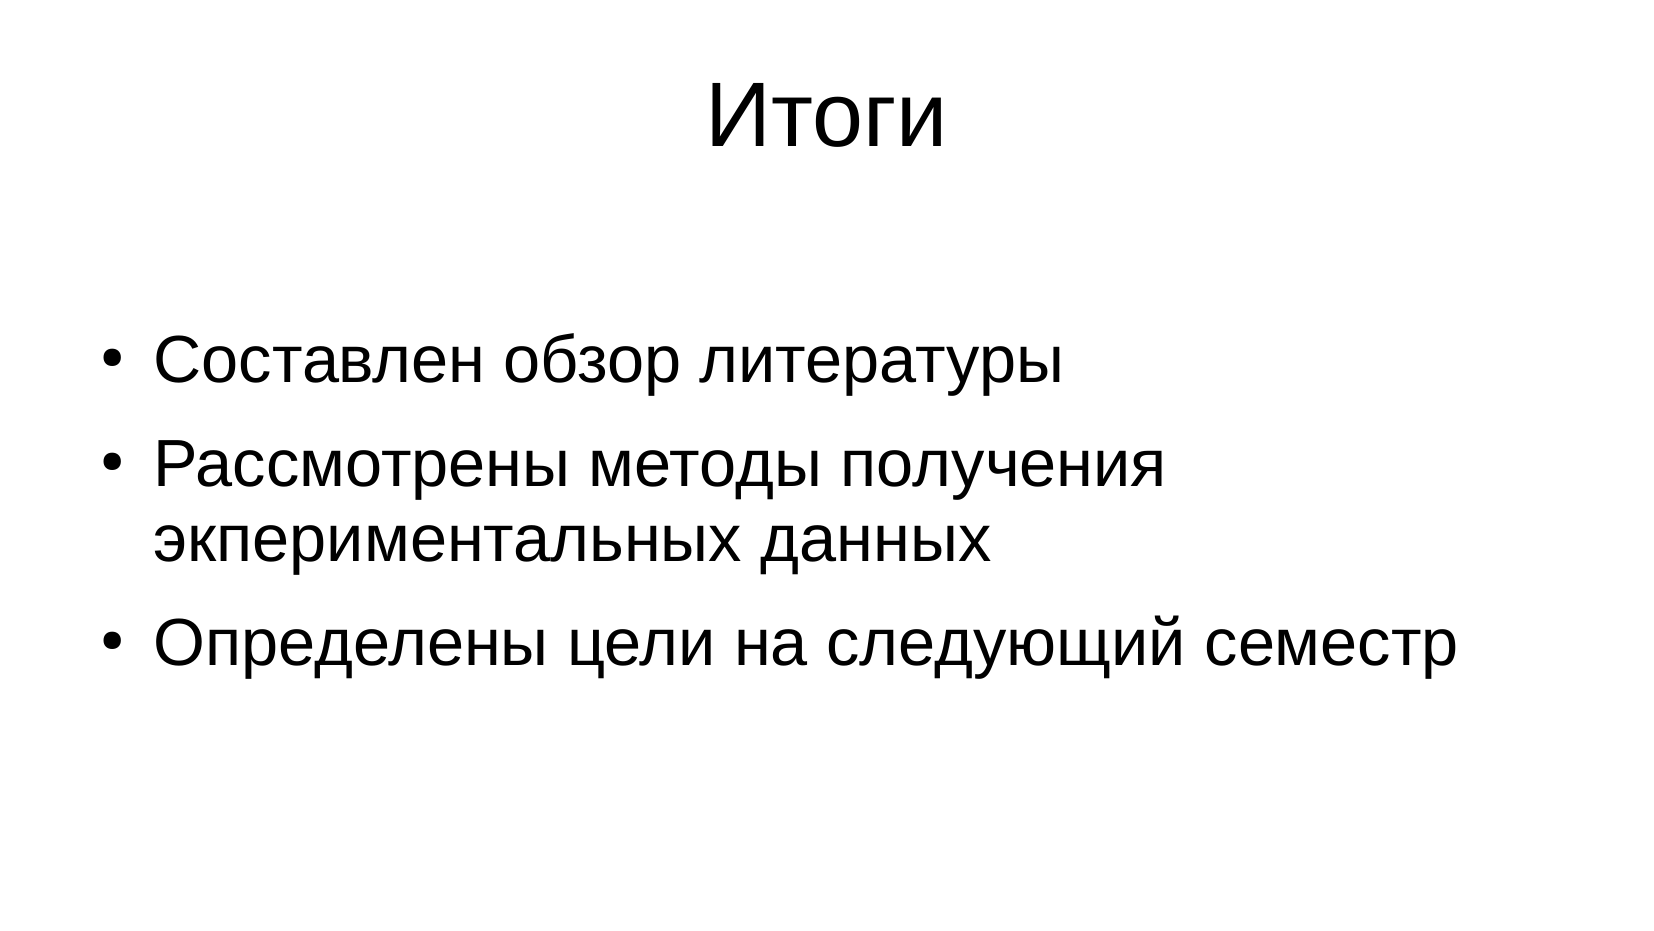

# Итоги
Составлен обзор литературы
Рассмотрены методы получения экпериментальных данных
Определены цели на следующий семестр